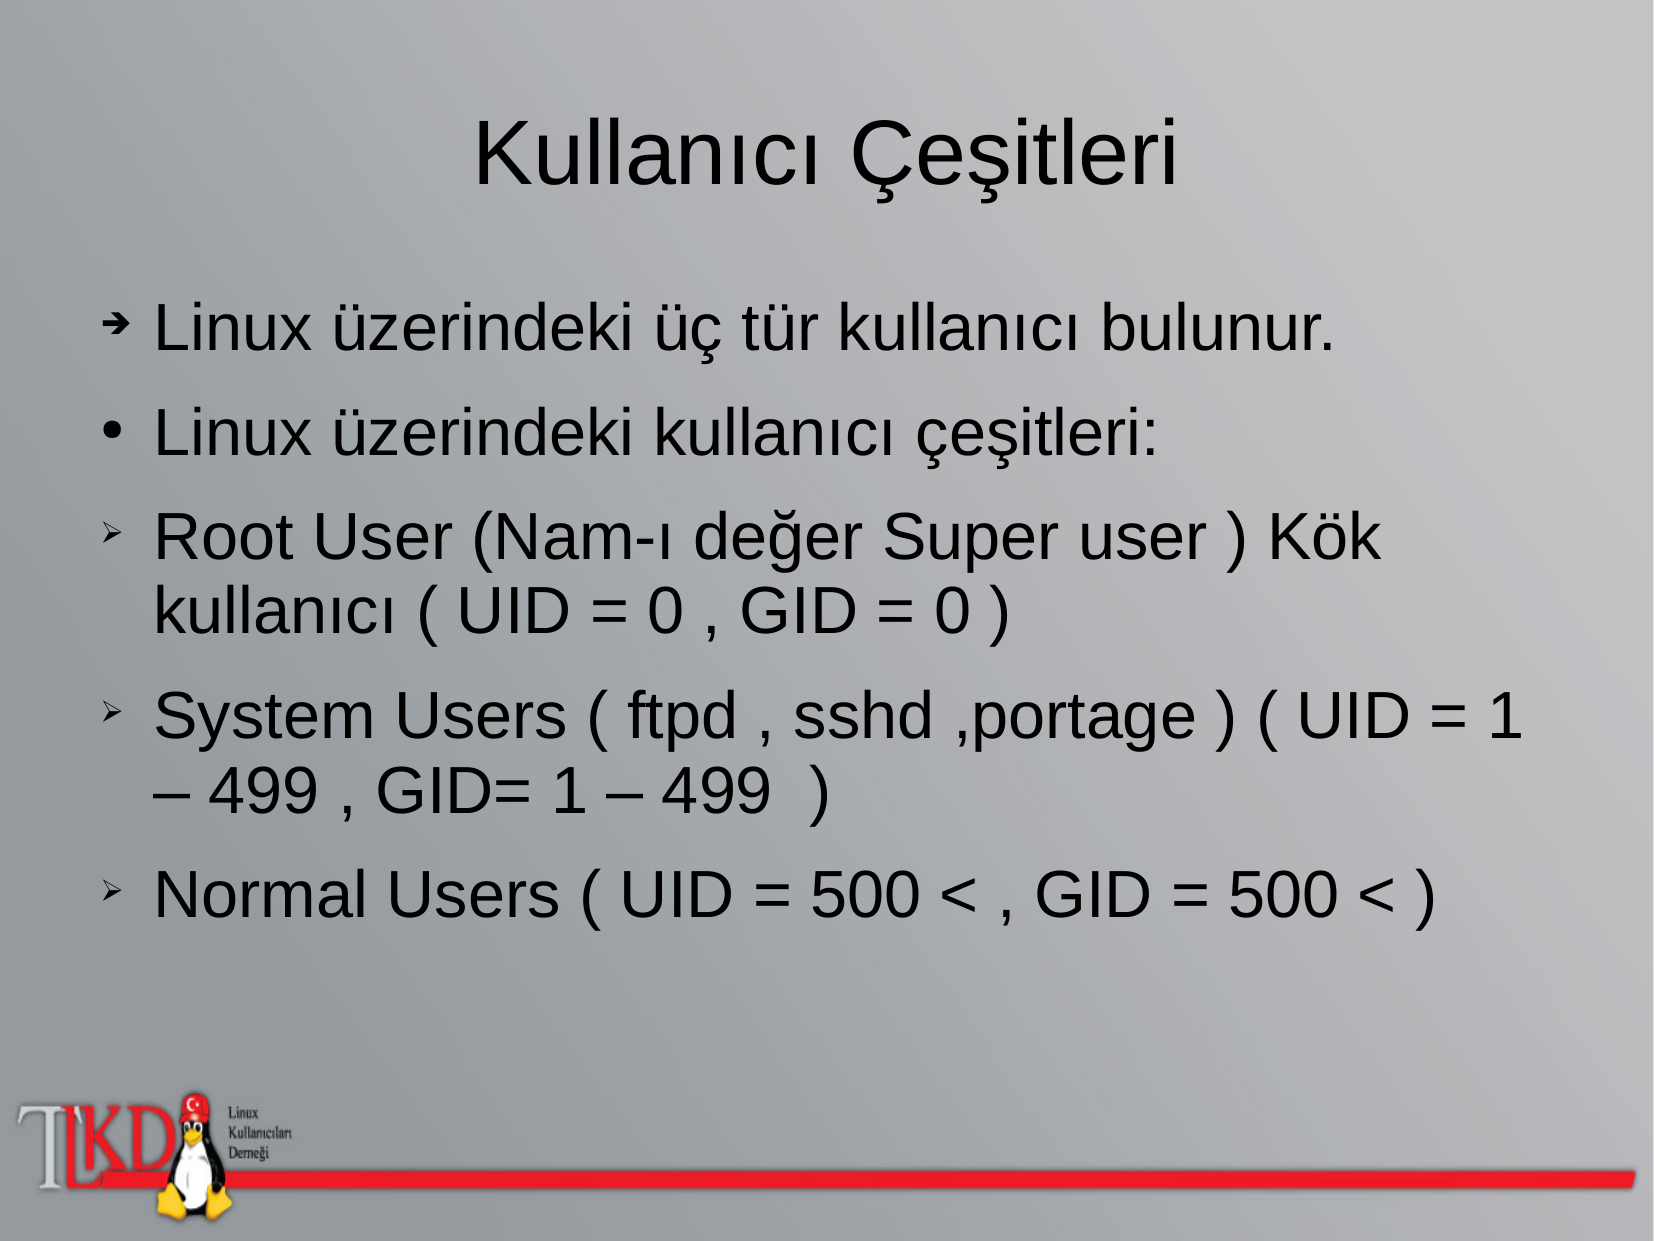

# Kullanıcı Çeşitleri
Linux üzerindeki üç tür kullanıcı bulunur.
Linux üzerindeki kullanıcı çeşitleri:
Root User (Nam-ı değer Super user ) Kök kullanıcı ( UID = 0 , GID = 0 )
System Users ( ftpd , sshd ,portage ) ( UID = 1 – 499 , GID= 1 – 499 )
Normal Users ( UID = 500 < , GID = 500 < )